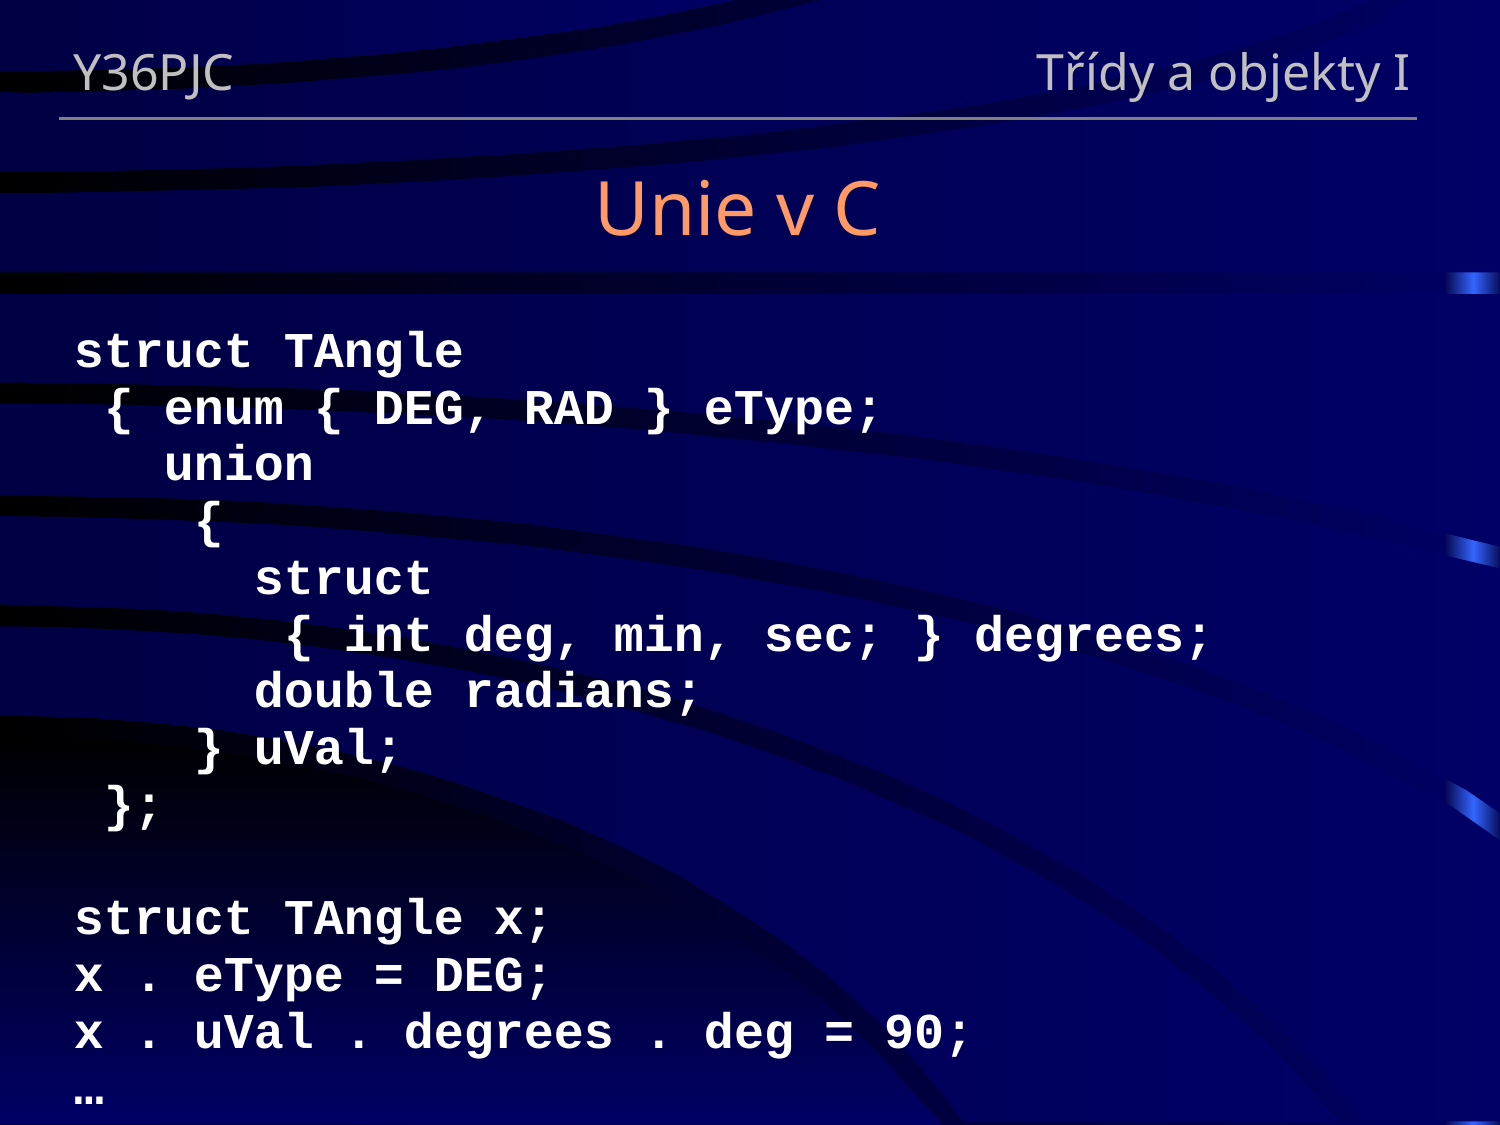

Y36PJC
Třídy a objekty I
Unie v C
struct TAngle
 { enum { DEG, RAD } eType;
 union
 {
 struct
 { int deg, min, sec; } degrees;
 double radians;
 } uVal;
 };
struct TAngle x;
x . eType = DEG;
x . uVal . degrees . deg = 90;
…